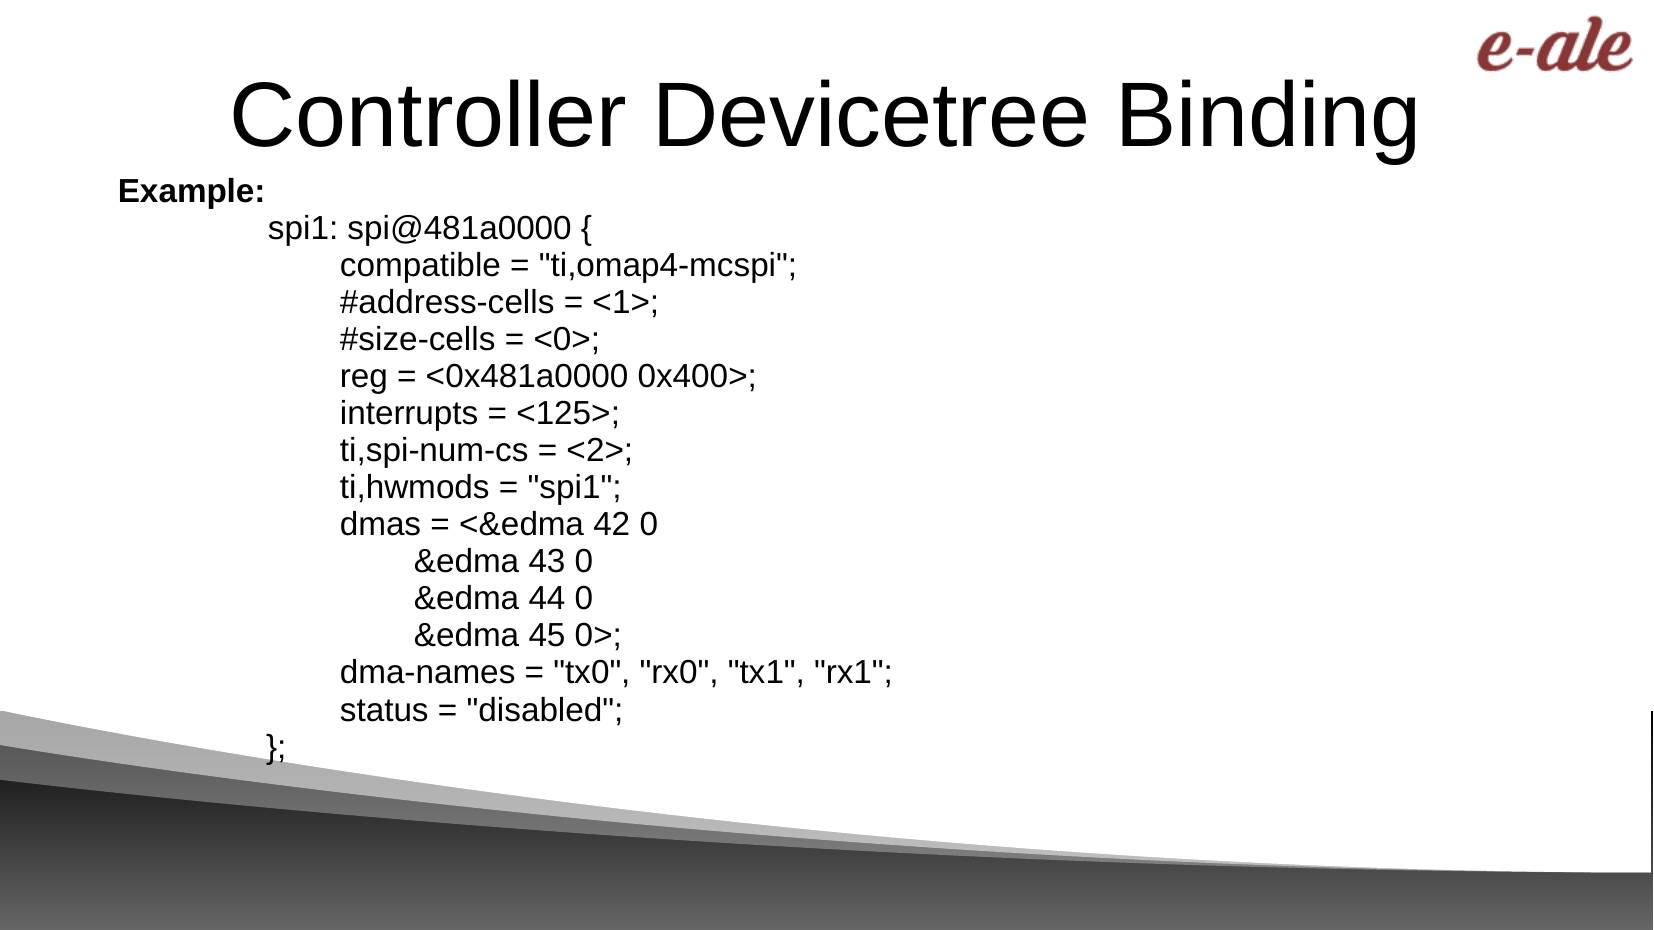

# Controller Devicetree Binding
Example:
		spi1: spi@481a0000 {
 compatible = "ti,omap4-mcspi";
 #address-cells = <1>;
 #size-cells = <0>;
 reg = <0x481a0000 0x400>;
 interrupts = <125>;
 ti,spi-num-cs = <2>;
 ti,hwmods = "spi1";
 dmas = <&edma 42 0
 &edma 43 0
 &edma 44 0
 &edma 45 0>;
 dma-names = "tx0", "rx0", "tx1", "rx1";
 status = "disabled";
 };